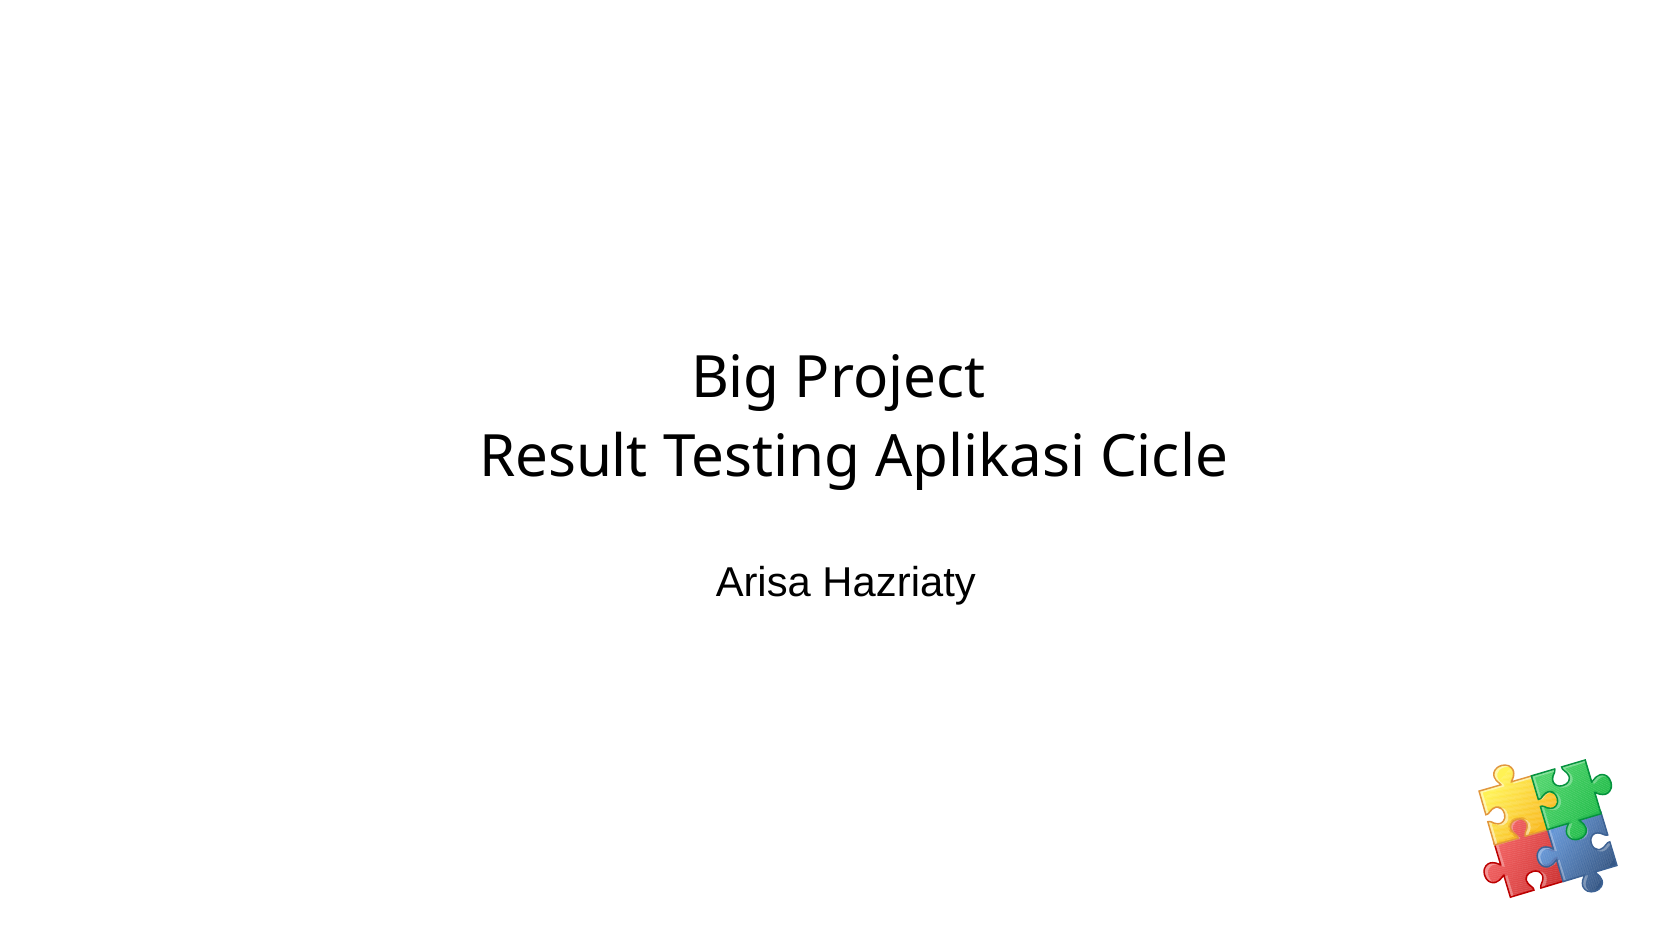

# Big Project Result Testing Aplikasi Cicle Arisa Hazriaty